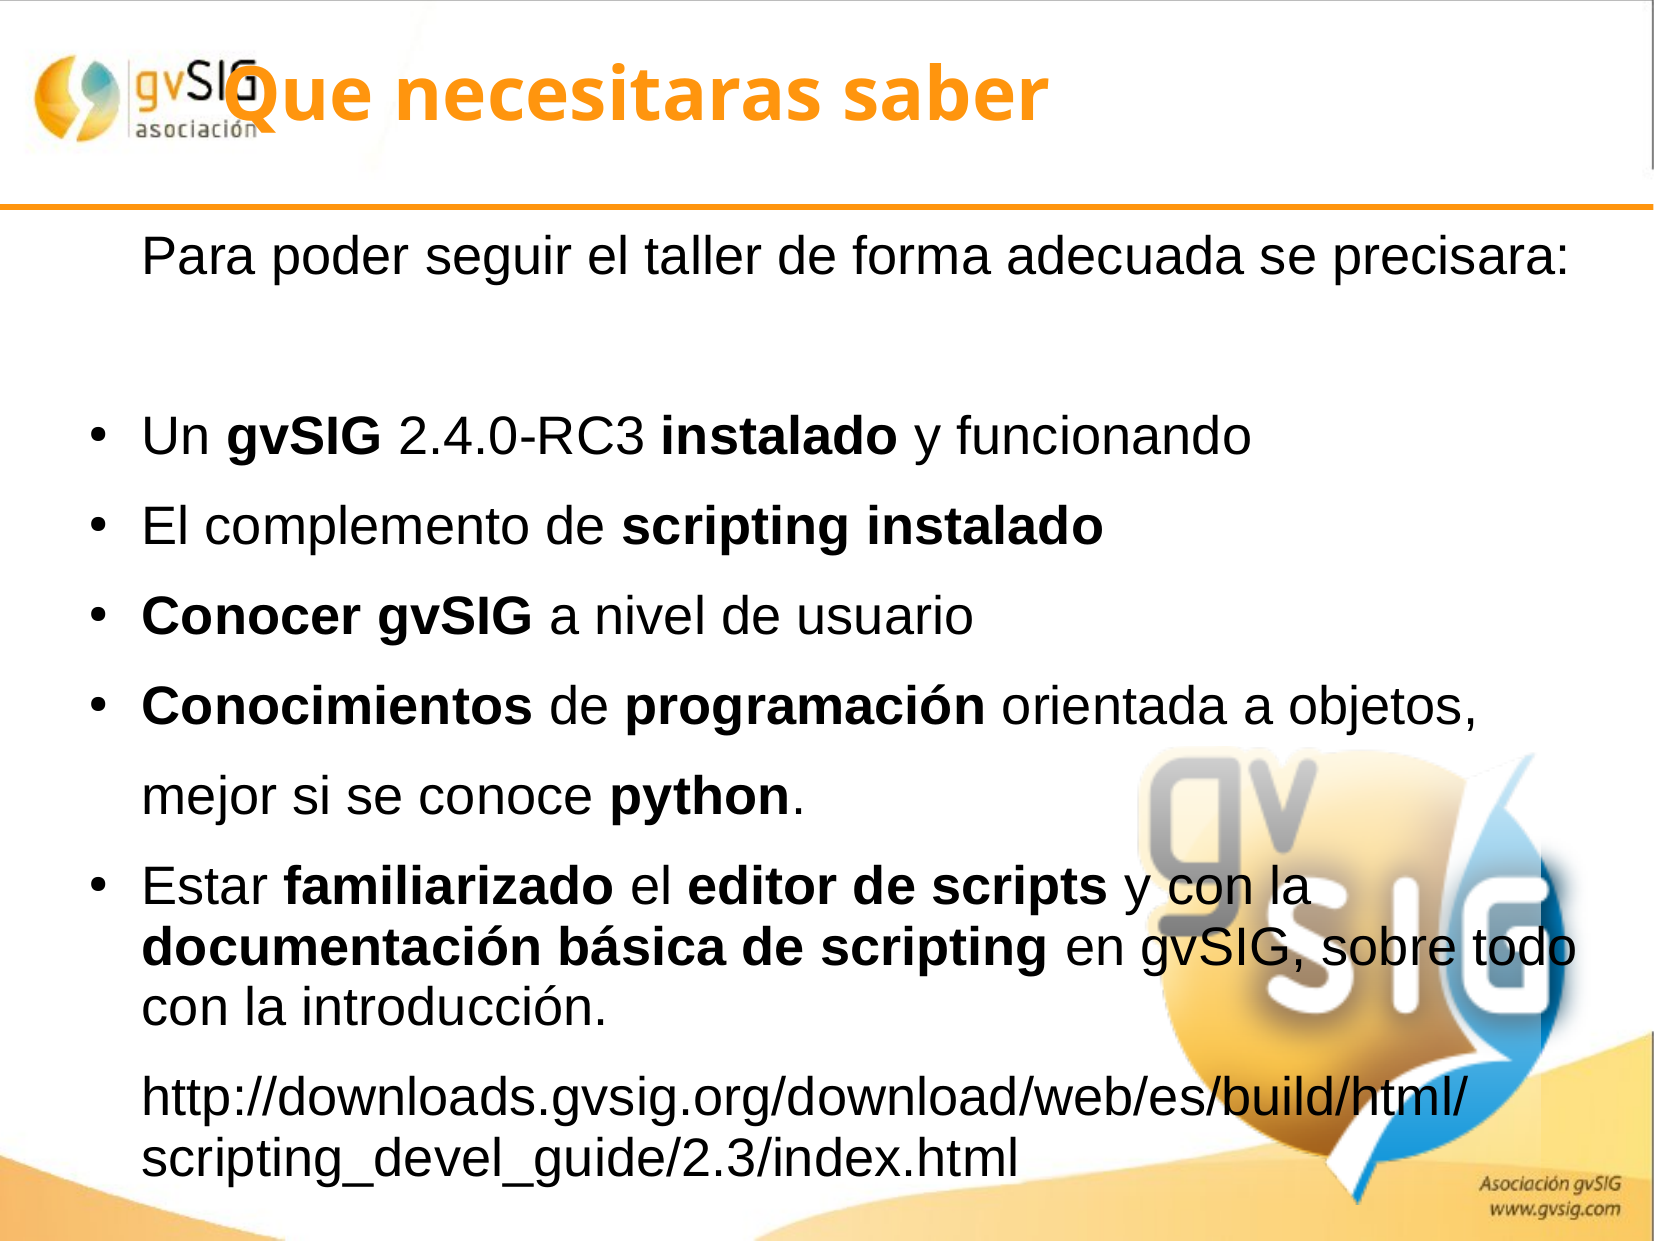

# Que necesitaras saber
Para poder seguir el taller de forma adecuada se precisara:
Un gvSIG 2.4.0-RC3 instalado y funcionando
El complemento de scripting instalado
Conocer gvSIG a nivel de usuario
Conocimientos de programación orientada a objetos,
mejor si se conoce python.
Estar familiarizado el editor de scripts y con la documentación básica de scripting en gvSIG, sobre todo con la introducción.
http://downloads.gvsig.org/download/web/es/build/html/scripting_devel_guide/2.3/index.html